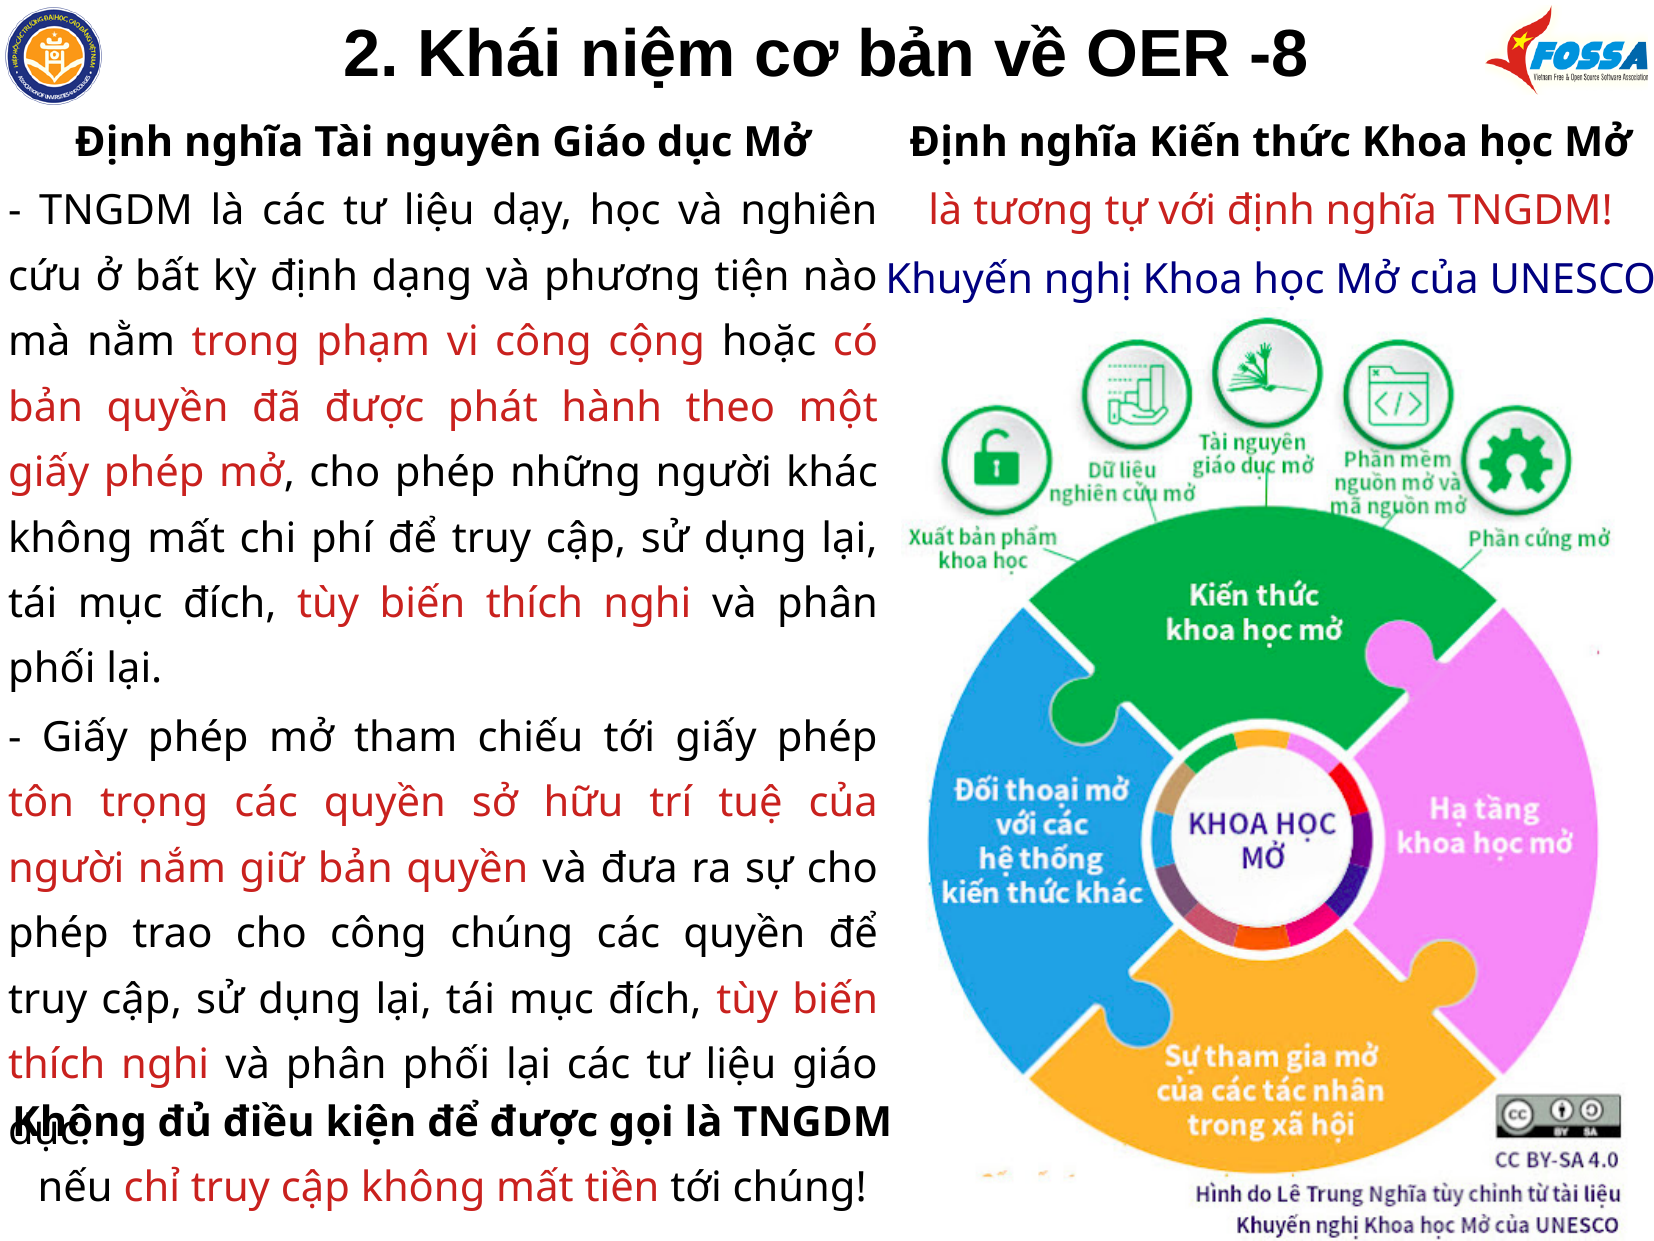

# 2. Khái niệm cơ bản về OER -8
Định nghĩa Tài nguyên Giáo dục Mở
- TNGDM là các tư liệu dạy, học và nghiên cứu ở bất kỳ định dạng và phương tiện nào mà nằm trong phạm vi công cộng hoặc có bản quyền đã được phát hành theo một giấy phép mở, cho phép những người khác không mất chi phí để truy cập, sử dụng lại, tái mục đích, tùy biến thích nghi và phân phối lại.
- Giấy phép mở tham chiếu tới giấy phép tôn trọng các quyền sở hữu trí tuệ của người nắm giữ bản quyền và đưa ra sự cho phép trao cho công chúng các quyền để truy cập, sử dụng lại, tái mục đích, tùy biến thích nghi và phân phối lại các tư liệu giáo dục.
Định nghĩa Kiến thức Khoa học Mở
là tương tự với định nghĩa TNGDM!
Khuyến nghị Khoa học Mở của UNESCO
Không đủ điều kiện để được gọi là TNGDM nếu chỉ truy cập không mất tiền tới chúng!